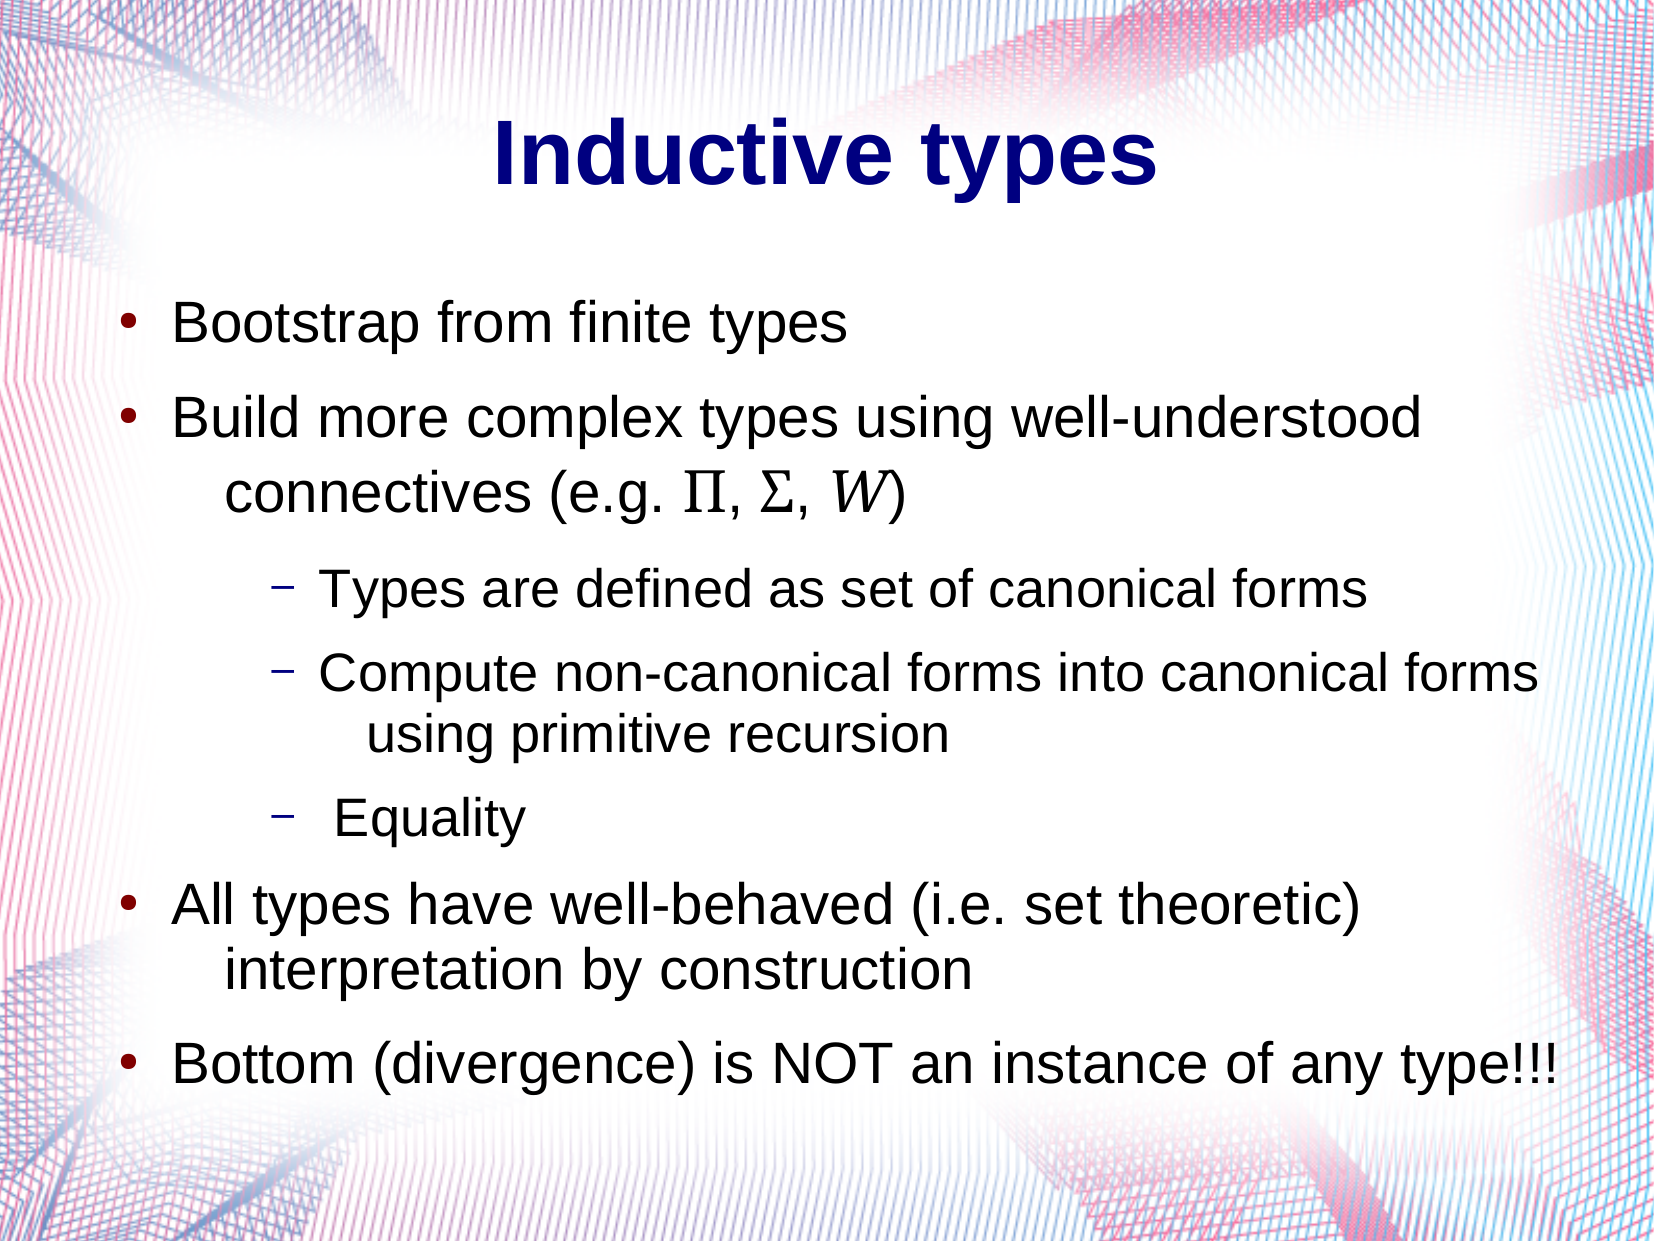

# Inductive types
Bootstrap from finite types
Build more complex types using well-understood connectives (e.g. Π, Σ, W)
Types are defined as set of canonical forms
Compute non-canonical forms into canonical forms using primitive recursion
 Equality
All types have well-behaved (i.e. set theoretic) interpretation by construction
Bottom (divergence) is NOT an instance of any type!!!